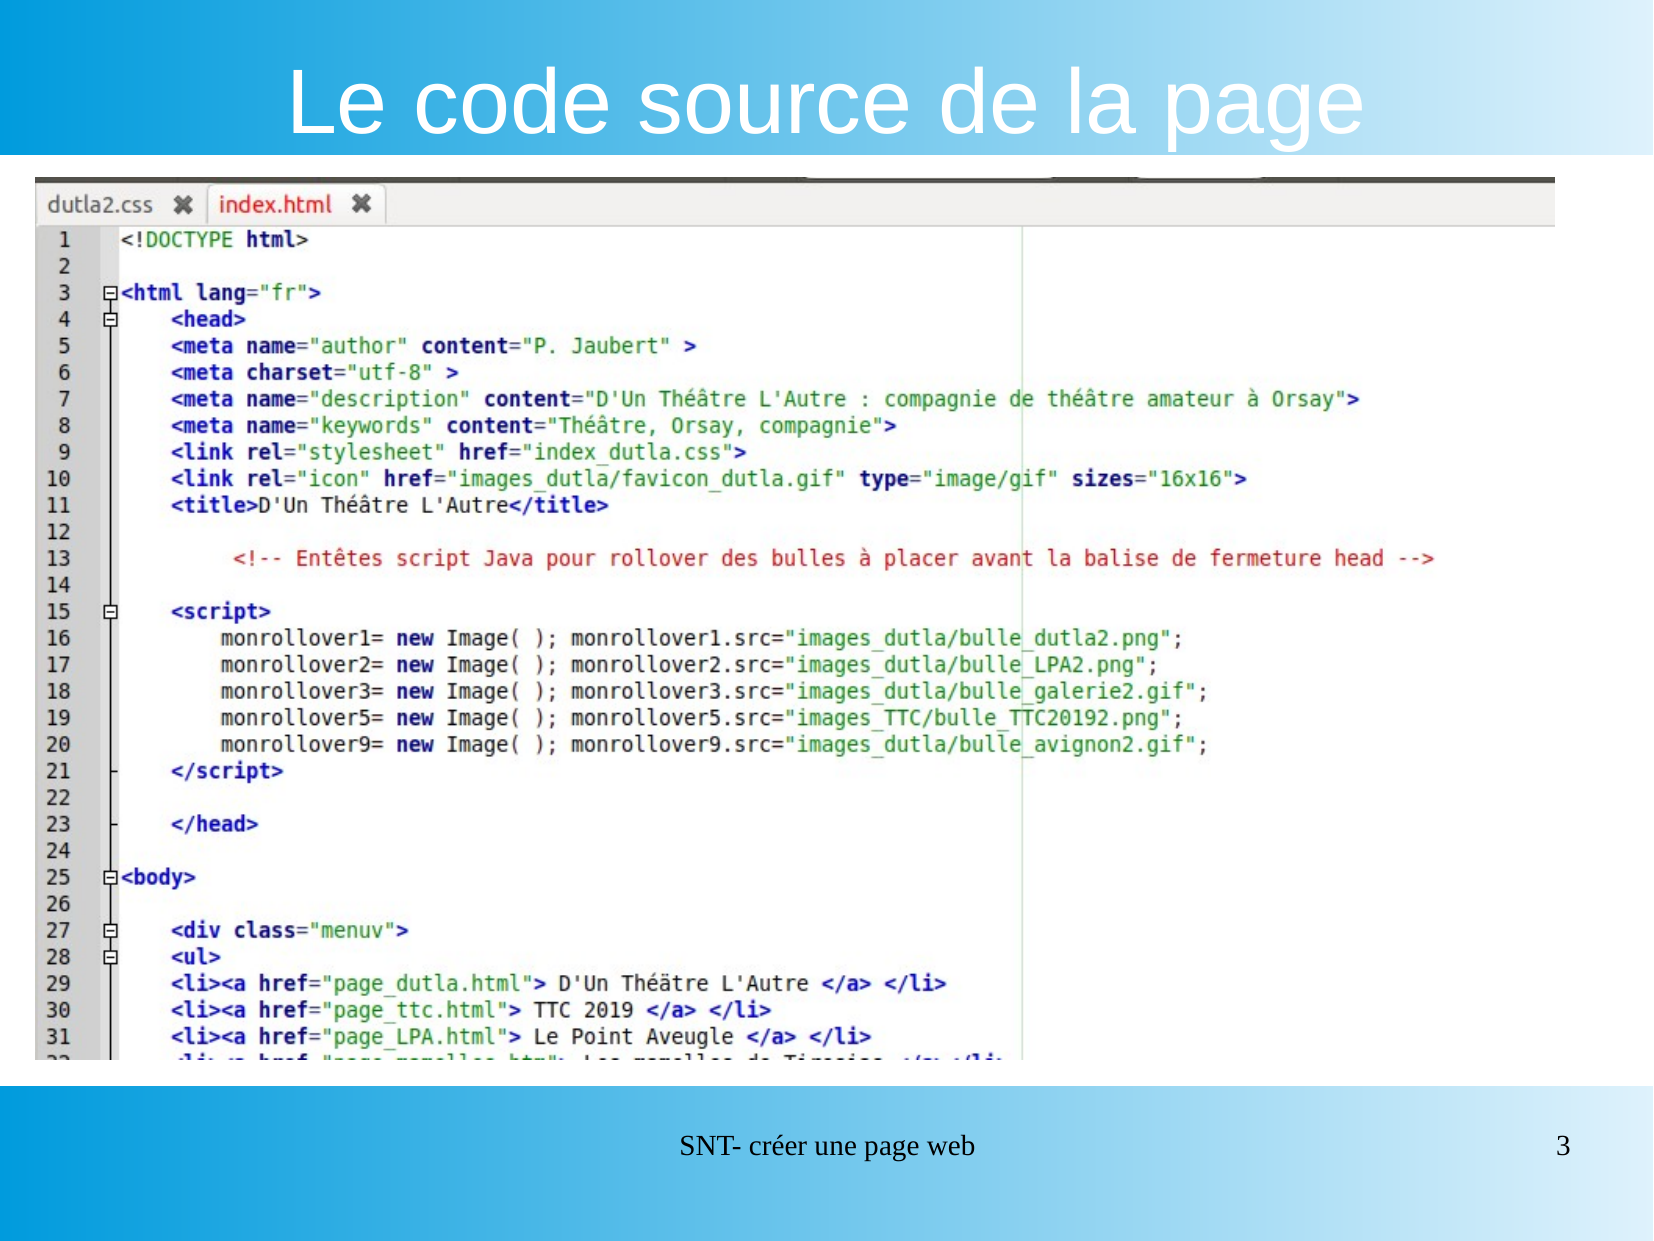

# Le code source de la page
SNT- créer une page web
3